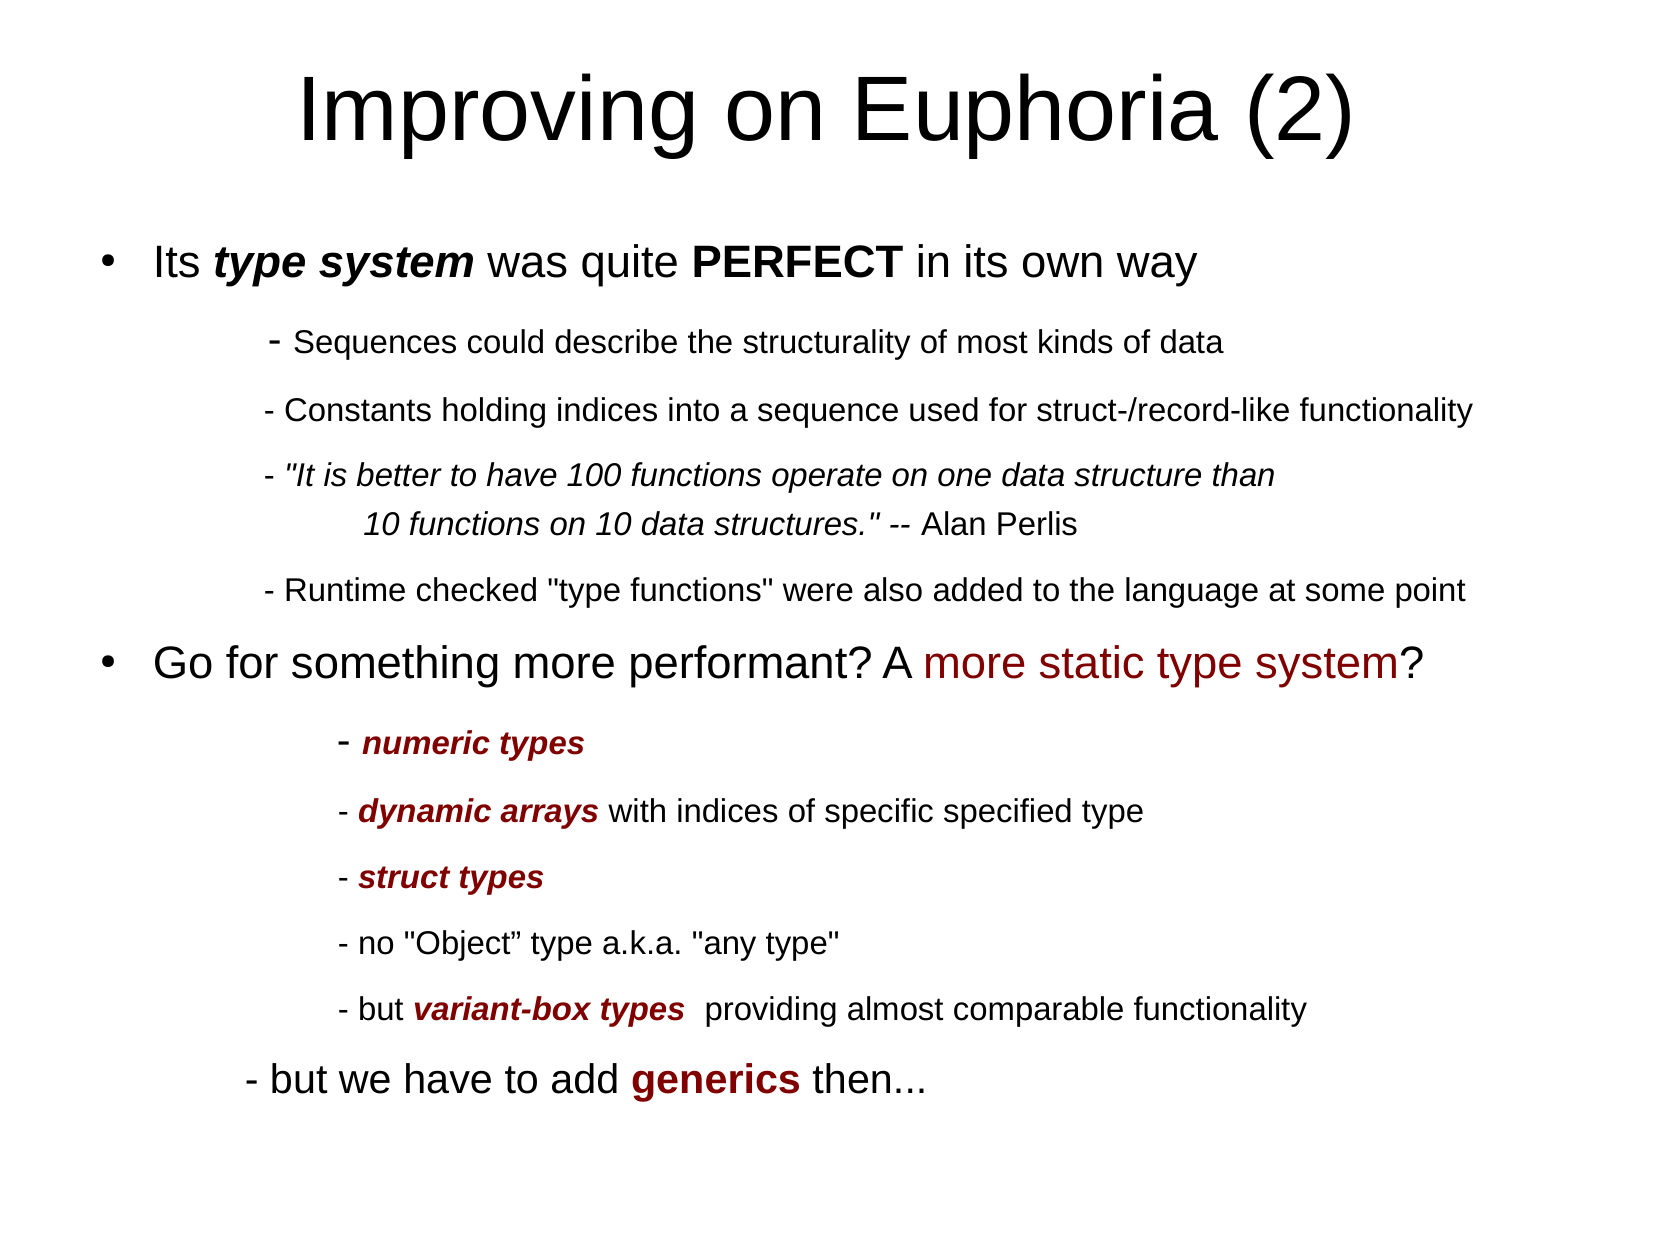

# Improving on Euphoria (2)
Its type system was quite PERFECT in its own way
 - Sequences could describe the structurality of most kinds of data
 - Constants holding indices into a sequence used for struct-/record-like functionality
 - "It is better to have 100 functions operate on one data structure than
10 functions on 10 data structures." -- Alan Perlis
 - Runtime checked "type functions" were also added to the language at some point
Go for something more performant? A more static type system?
 - numeric types
 - dynamic arrays with indices of specific specified type
 - struct types
 - no "Object” type a.k.a. "any type"
 - but variant-box types providing almost comparable functionality
 - but we have to add generics then...